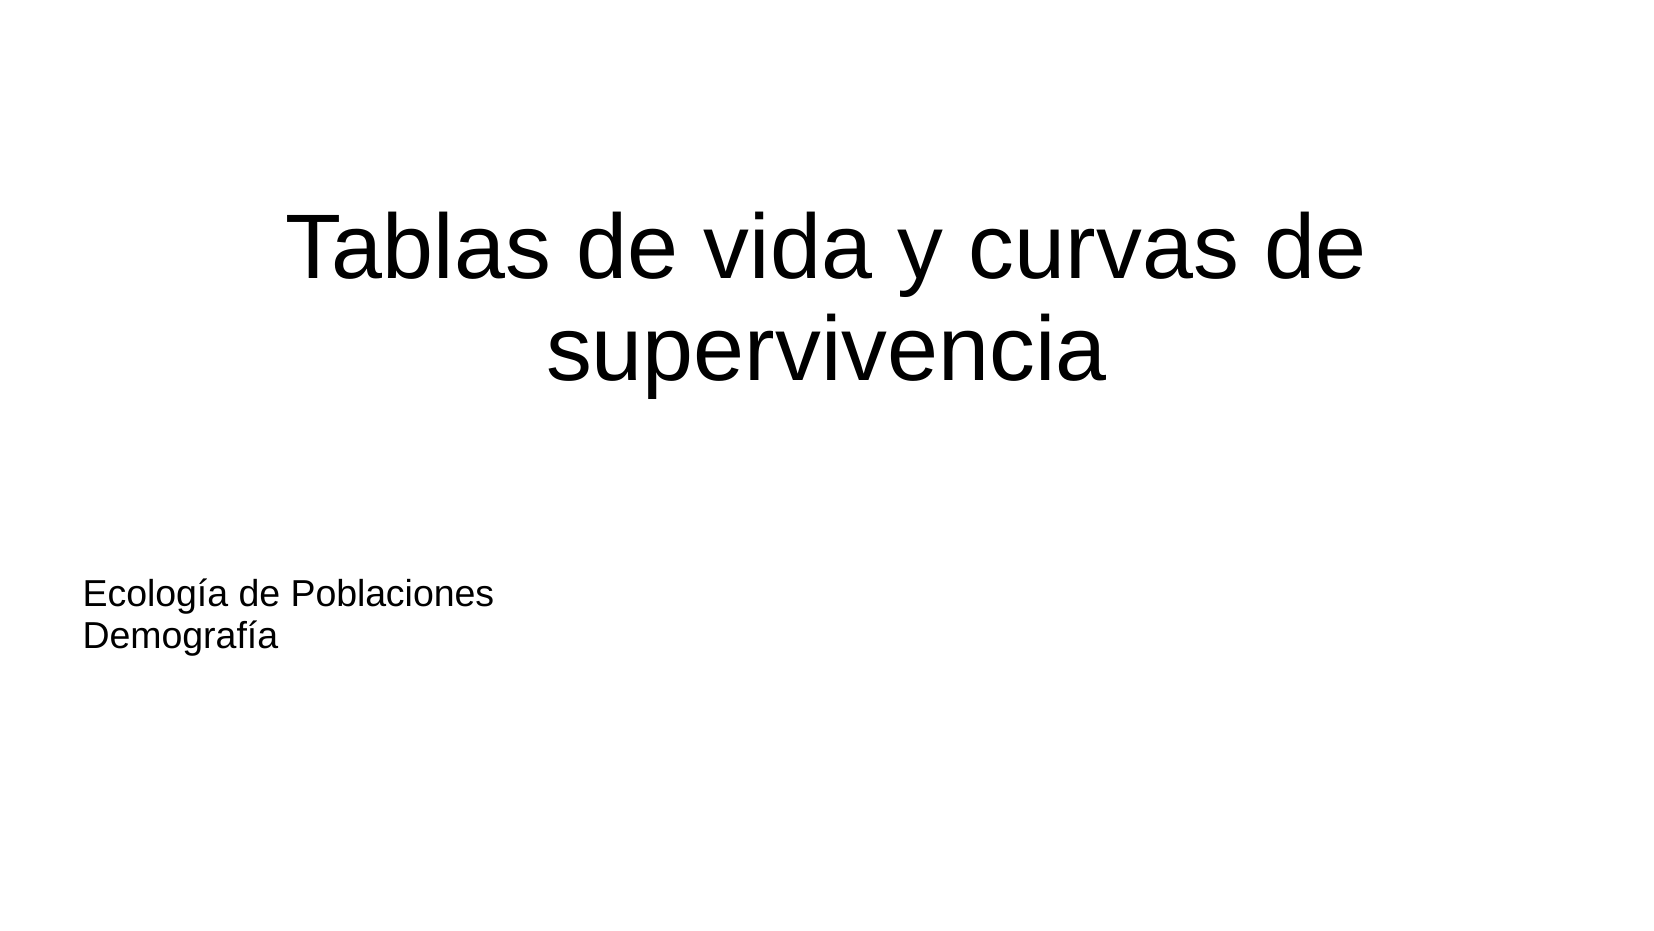

# Tablas de vida y curvas de supervivencia
Ecología de Poblaciones
Demografía